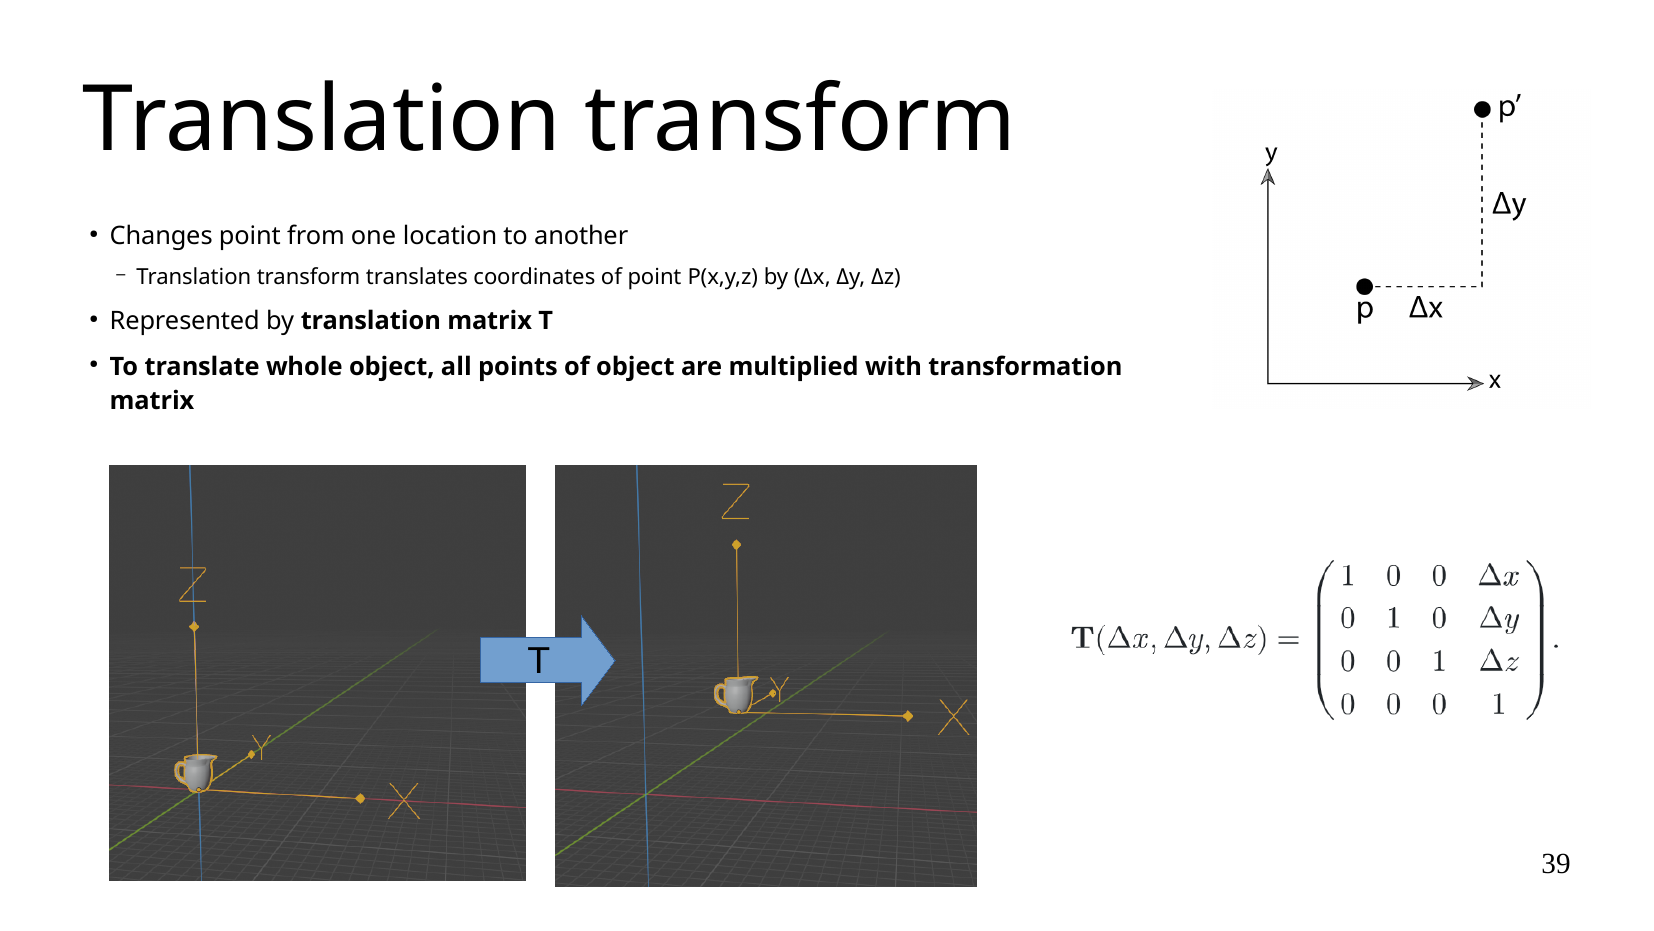

# Translation transform
Changes point from one location to another
Translation transform translates coordinates of point P(x,y,z) by (Δx, Δy, Δz)
Represented by translation matrix T
To translate whole object, all points of object are multiplied with transformation matrix
T
39